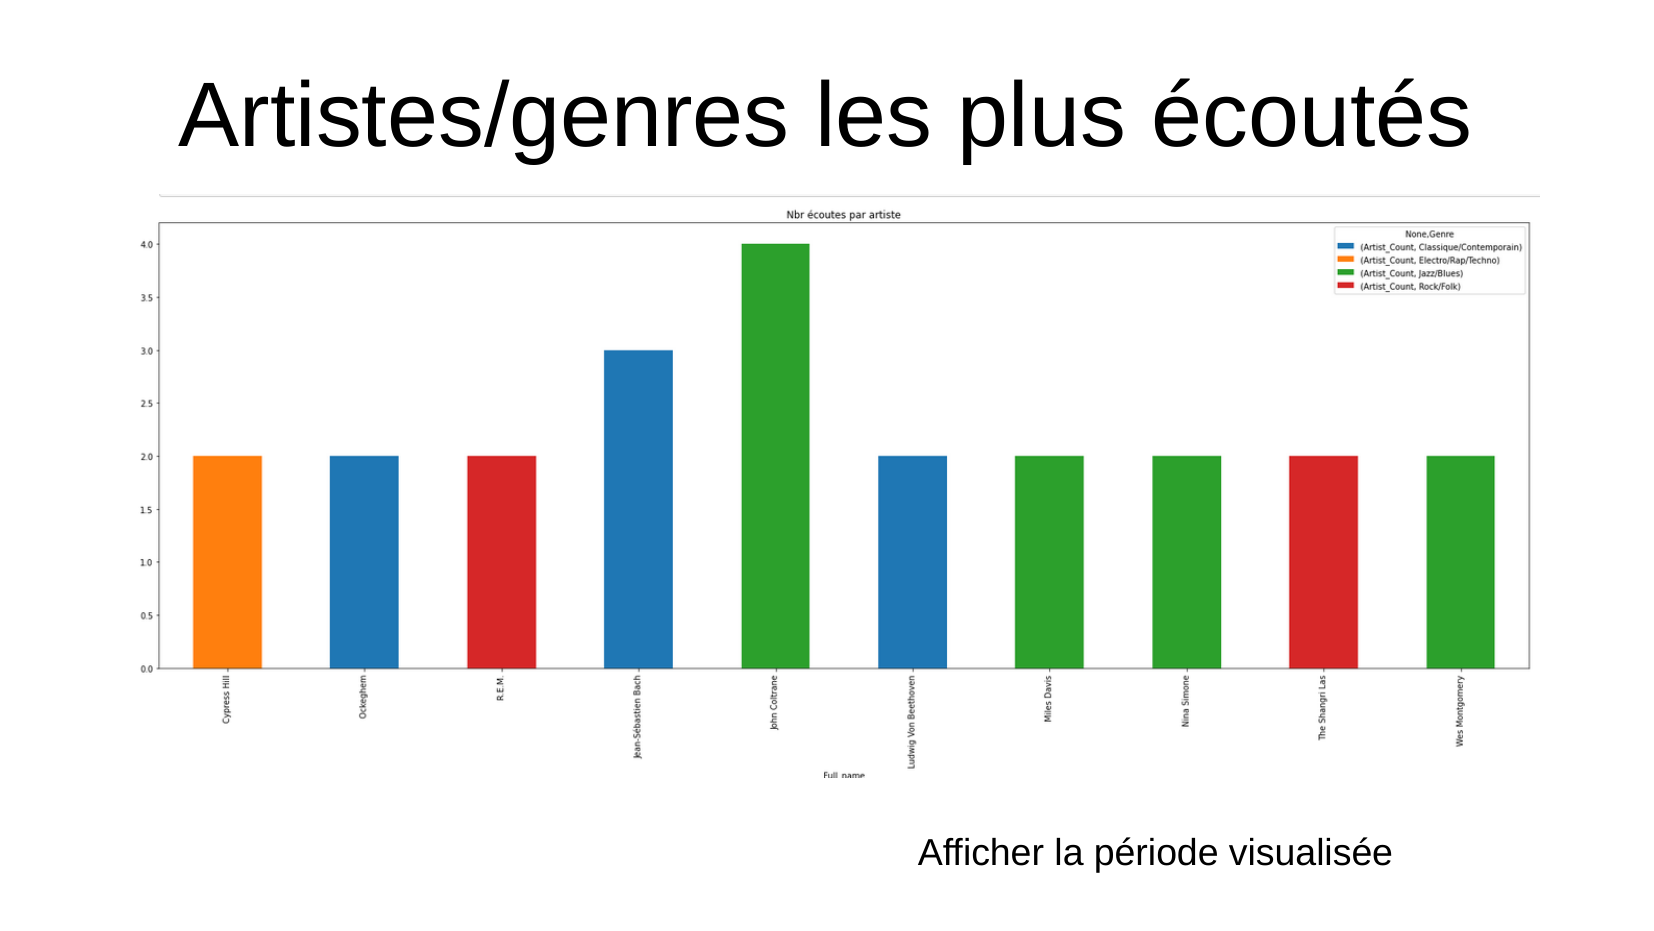

# Artistes/genres les plus écoutés
Afficher la période visualisée